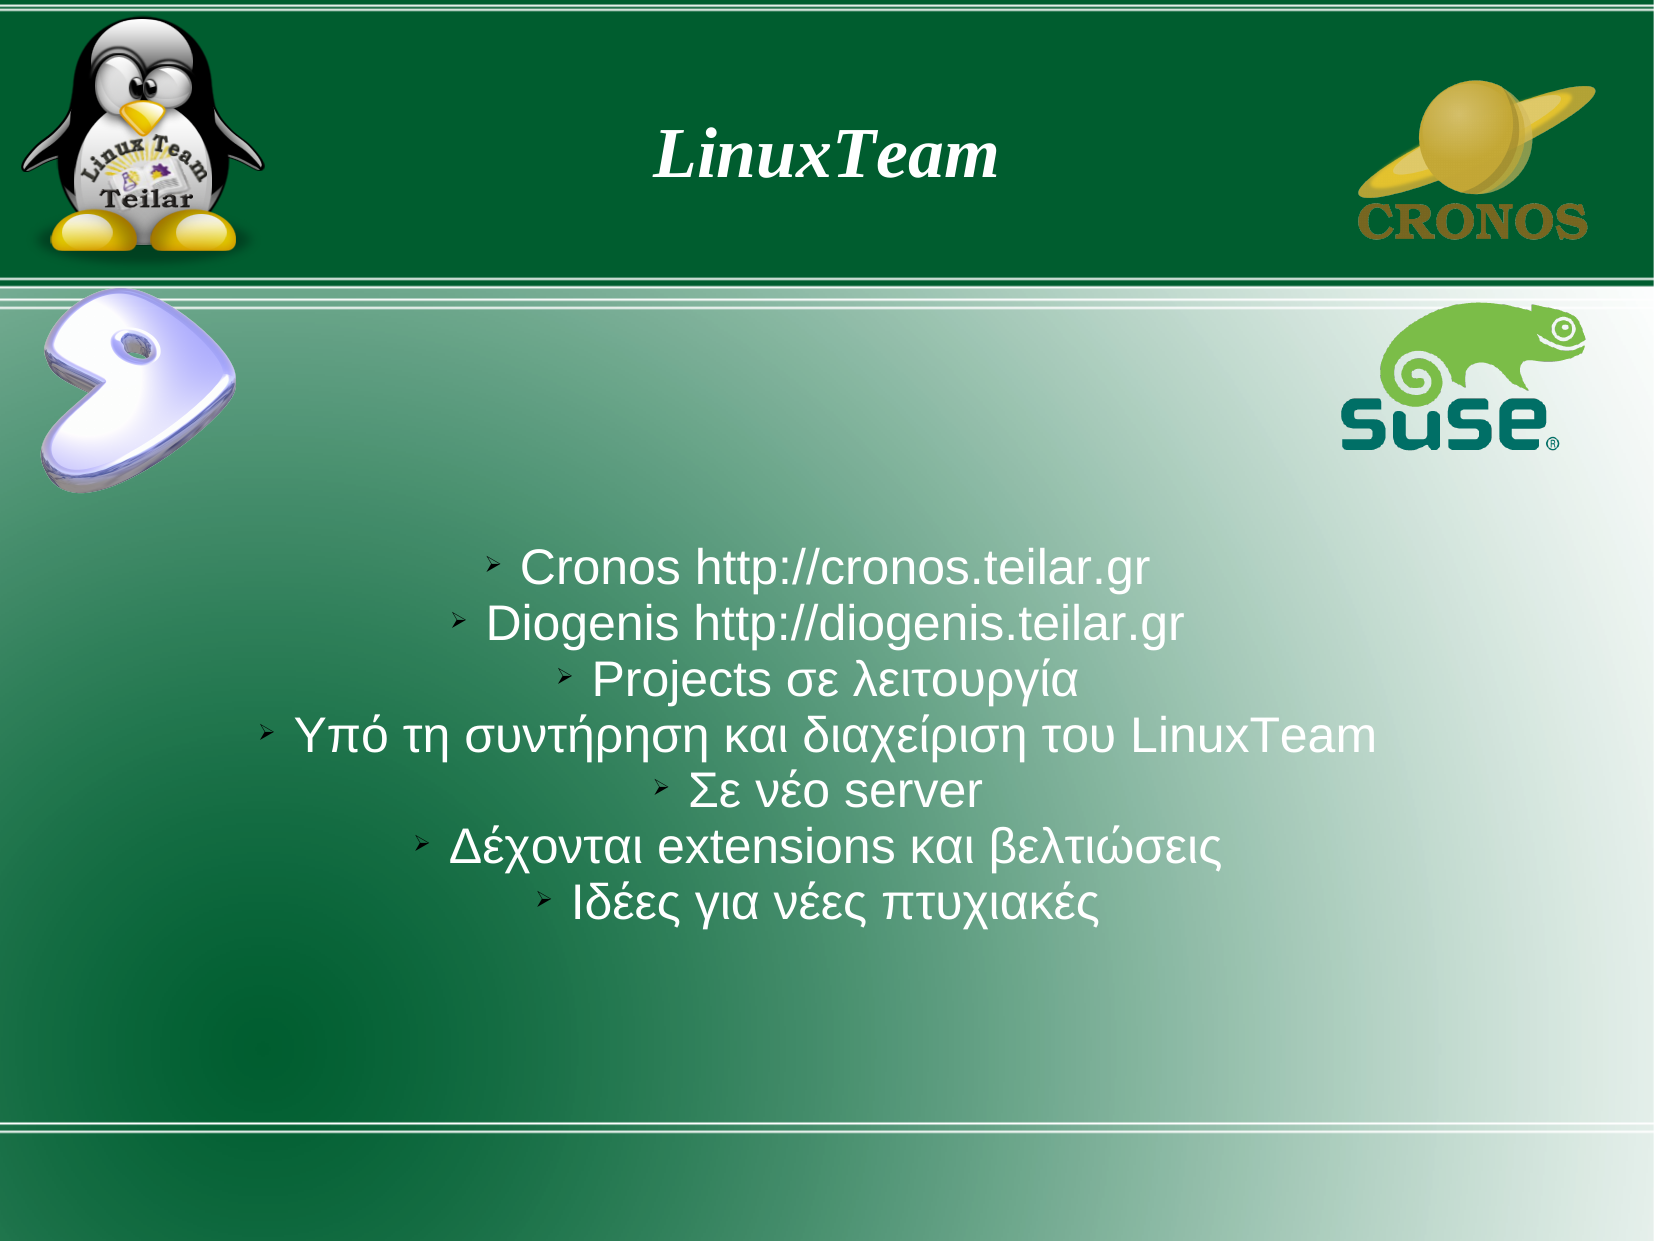

# LinuxTeam
Cronos http://cronos.teilar.gr
Diogenis http://diogenis.teilar.gr
Projects σε λειτουργία
Υπό τη συντήρηση και διαχείριση του LinuxTeam
Σε νέο server
Δέχονται extensions και βελτιώσεις
Ιδέες για νέες πτυχιακές